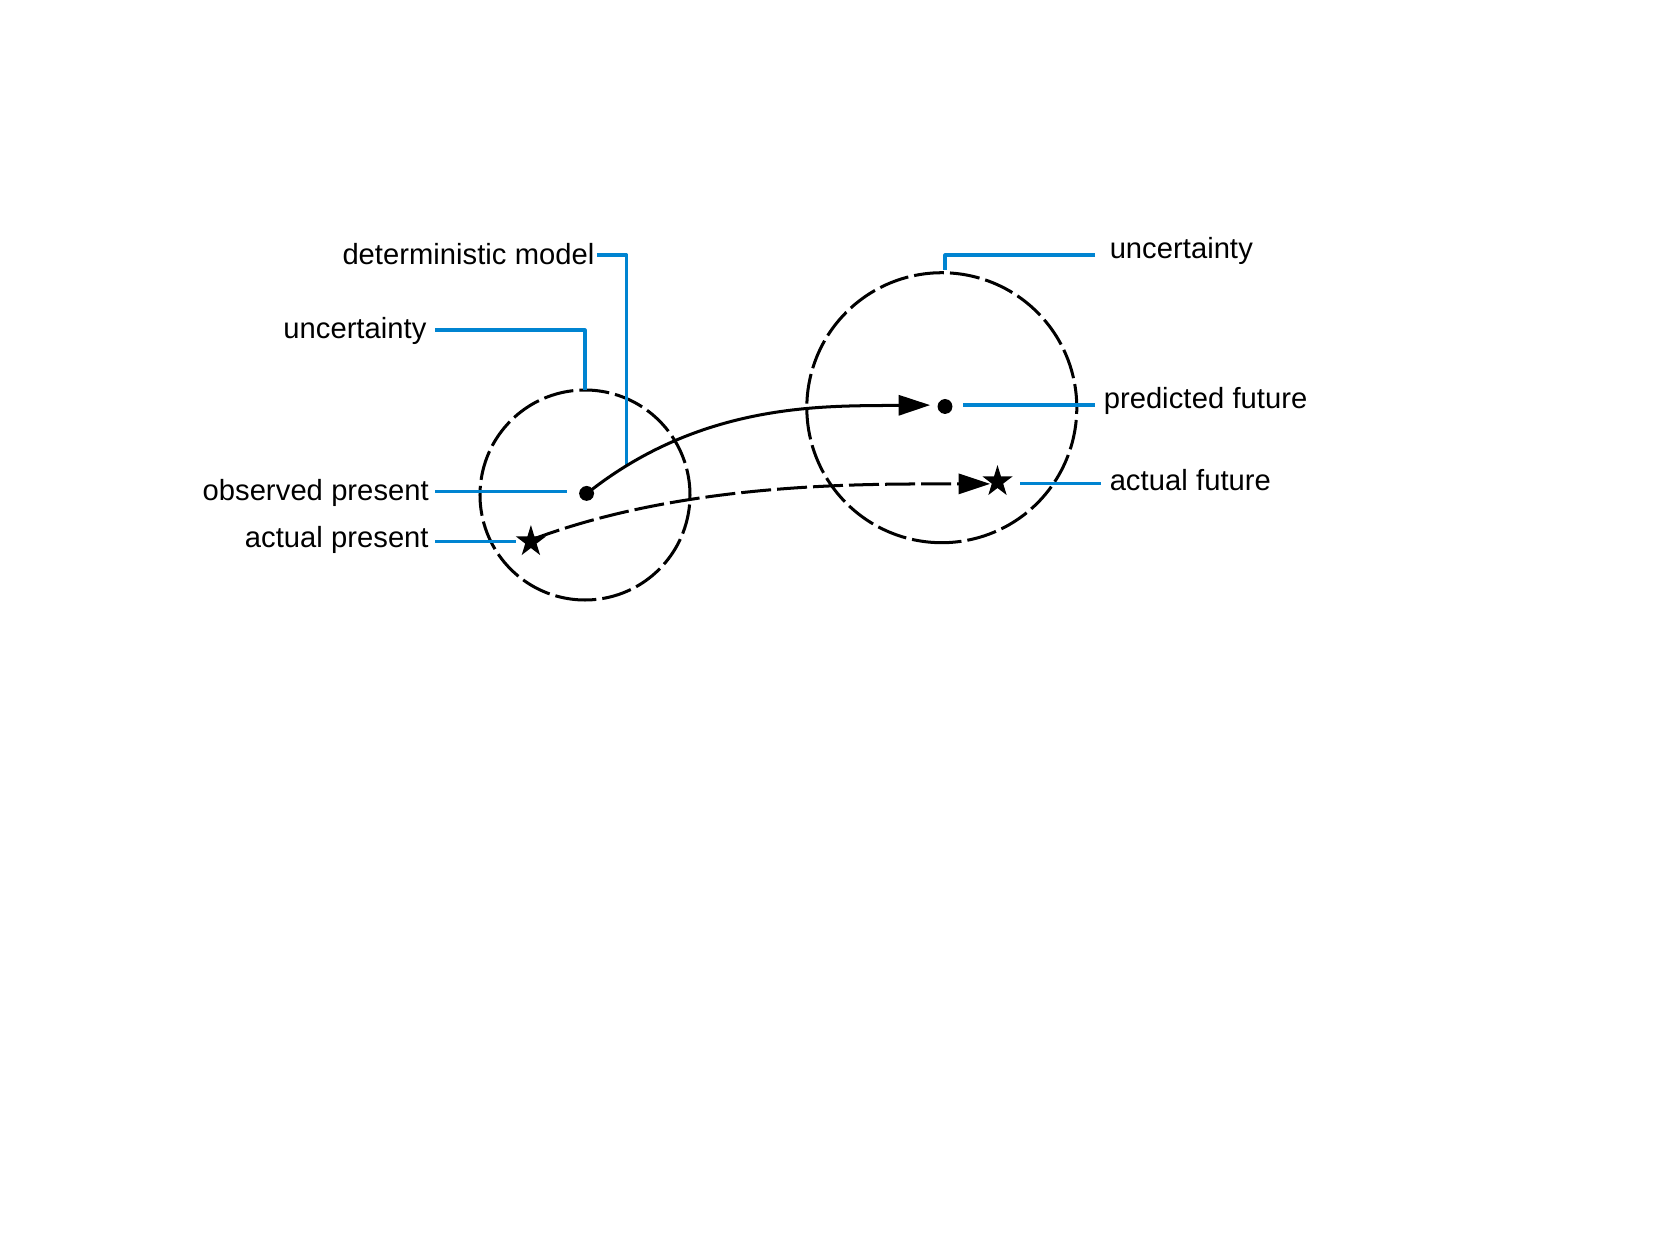

uncertainty
deterministic model
uncertainty
predicted future
actual future
observed present
actual present